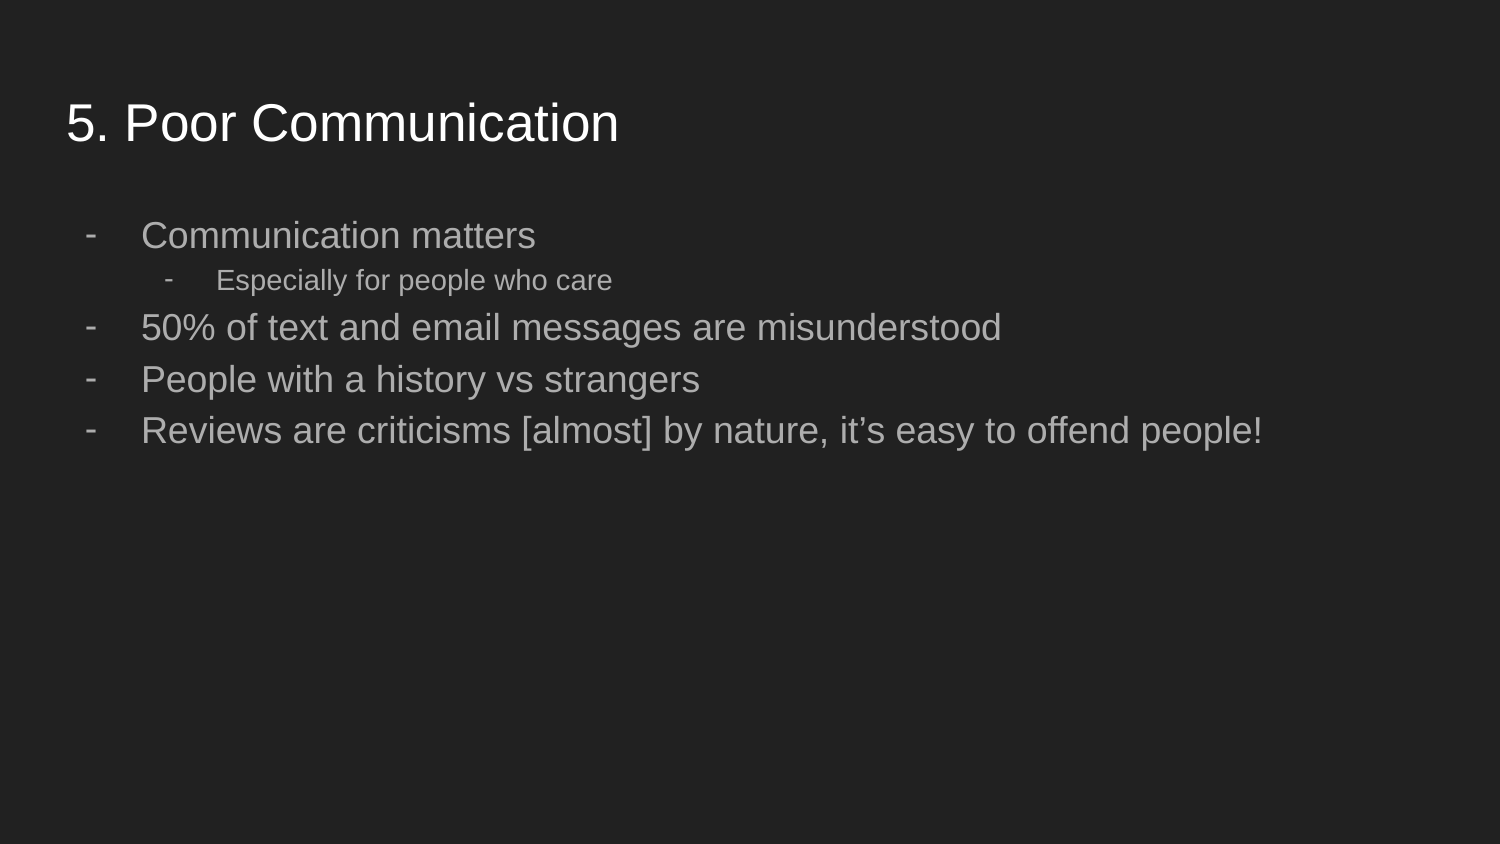

# 5. Poor Communication
Communication matters
Especially for people who care
50% of text and email messages are misunderstood
People with a history vs strangers
Reviews are criticisms [almost] by nature, it’s easy to offend people!